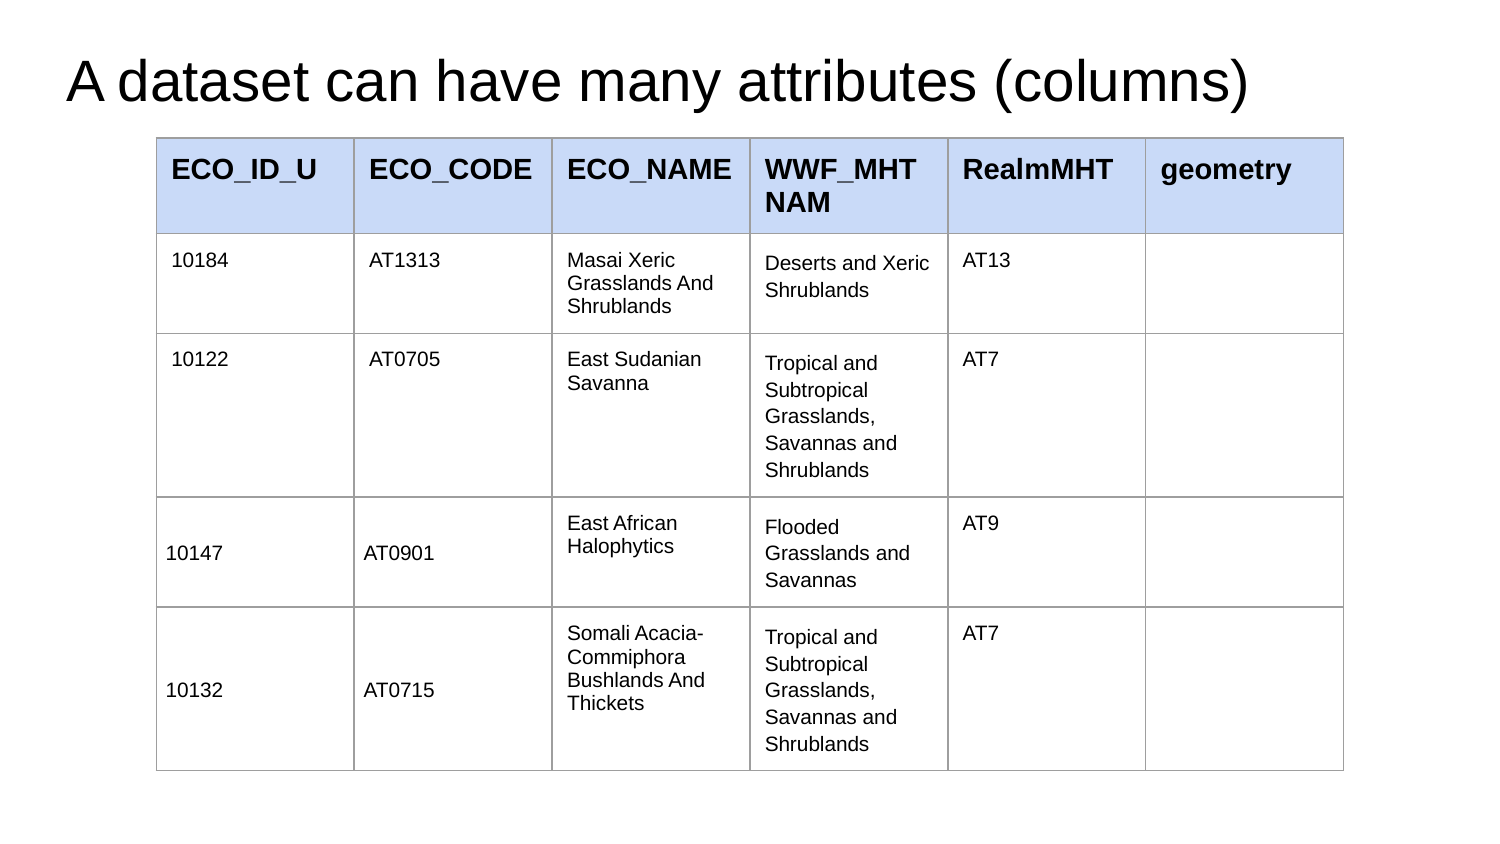

# A dataset can have many attributes (columns)
| ECO\_ID\_U | ECO\_CODE | ECO\_NAME | WWF\_MHTNAM | RealmMHT | geometry |
| --- | --- | --- | --- | --- | --- |
| 10184 | AT1313 | Masai Xeric Grasslands And Shrublands | Deserts and Xeric Shrublands | AT13 | |
| 10122 | AT0705 | East Sudanian Savanna | Tropical and Subtropical Grasslands, Savannas and Shrublands | AT7 | |
| 10147 | AT0901 | East African Halophytics | Flooded Grasslands and Savannas | AT9 | |
| 10132 | AT0715 | Somali Acacia-Commiphora Bushlands And Thickets | Tropical and Subtropical Grasslands, Savannas and Shrublands | AT7 | |